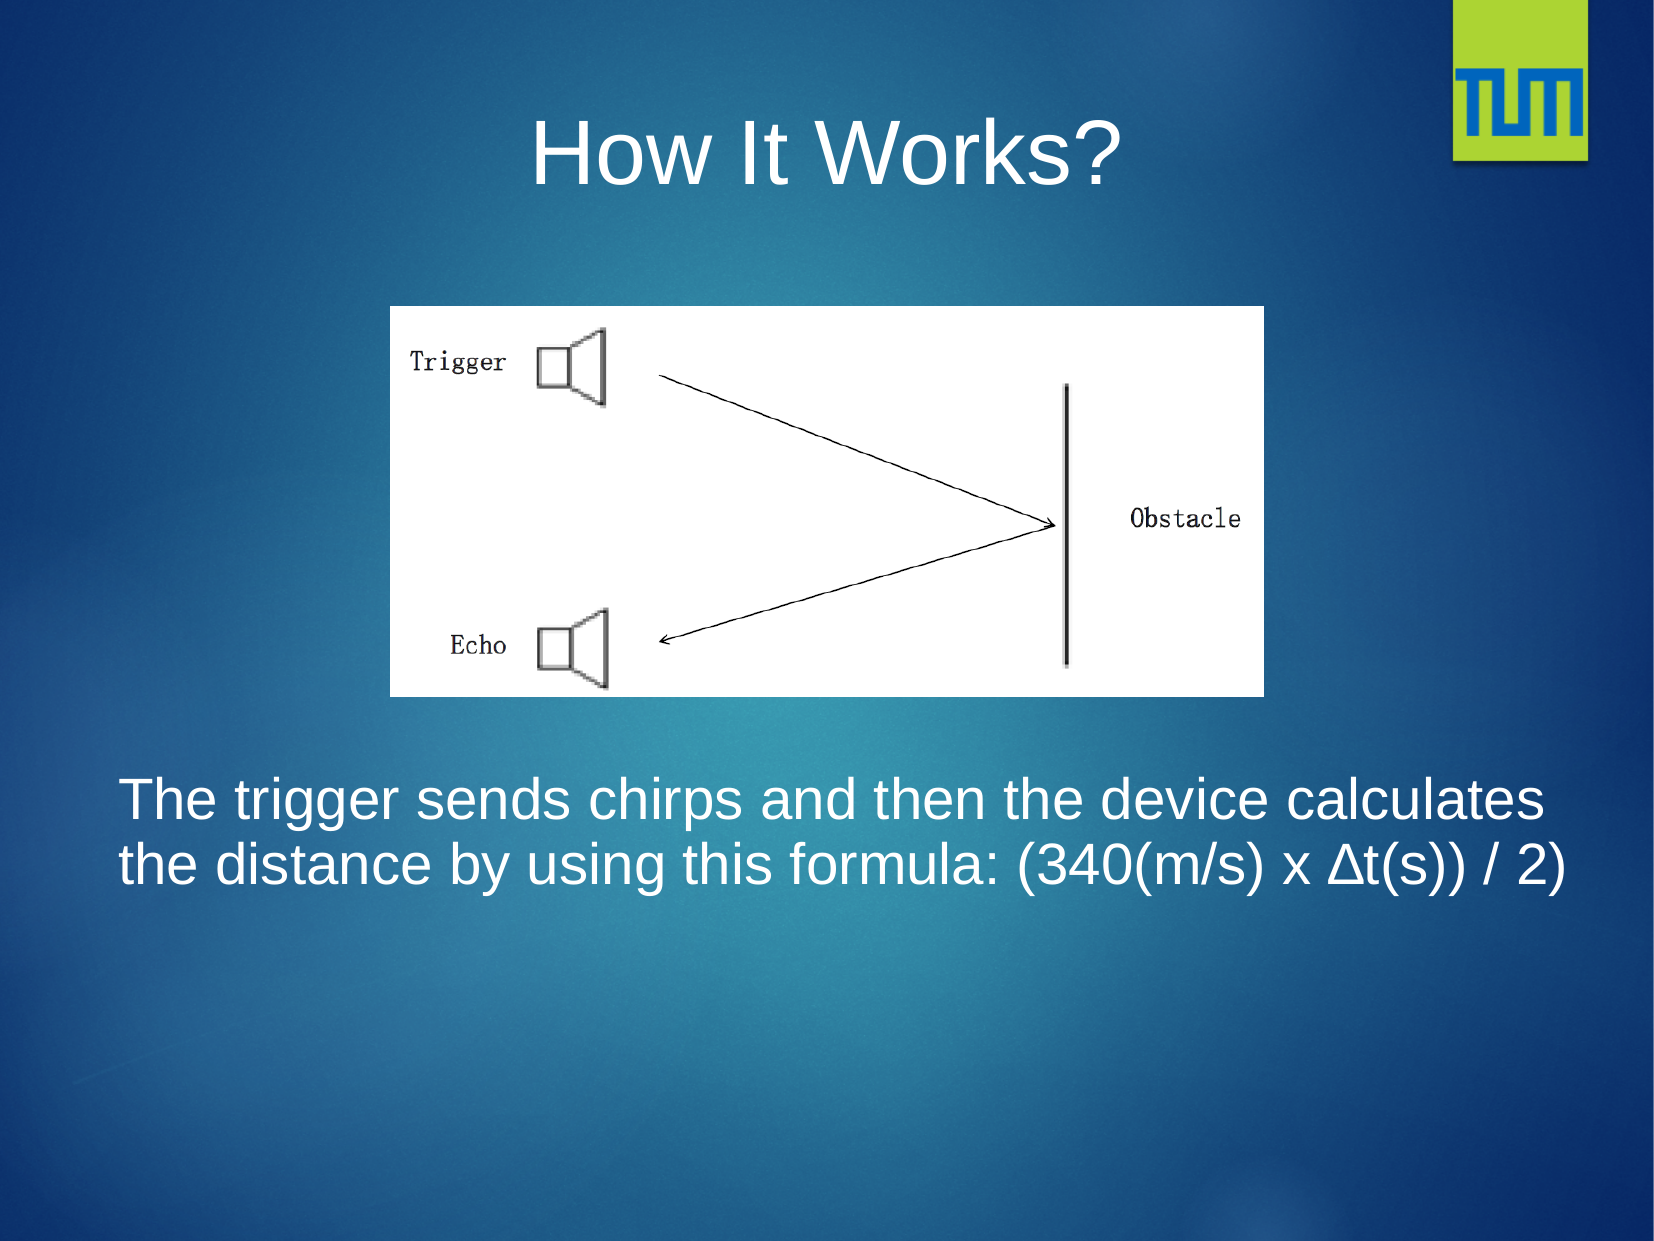

# How It Works?
The trigger sends chirps and then the device calculates the distance by using this formula: (340(m/s) x ∆t(s)) / 2)